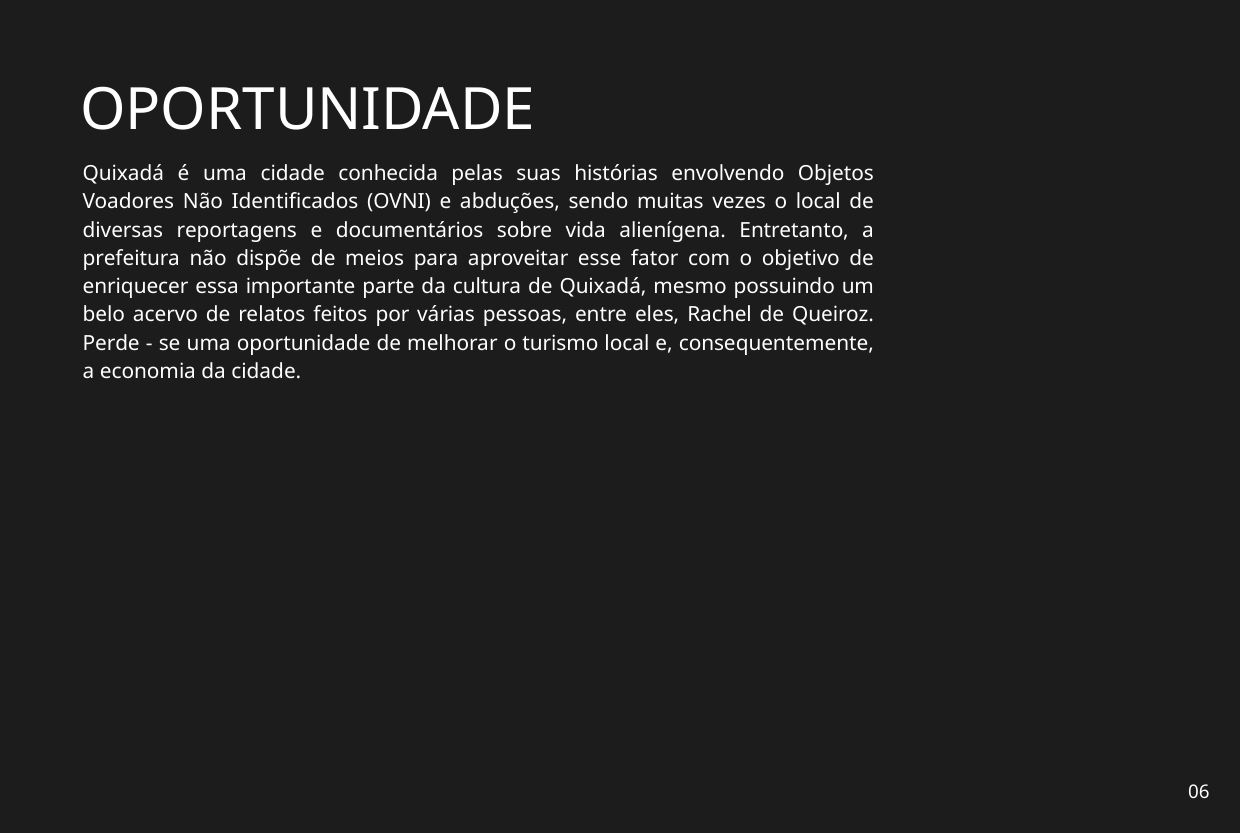

OPORTUNIDADE
# Quixadá é uma cidade conhecida pelas suas histórias envolvendo Objetos Voadores Não Identificados (OVNI) e abduções, sendo muitas vezes o local de diversas reportagens e documentários sobre vida alienígena. Entretanto, a prefeitura não dispõe de meios para aproveitar esse fator com o objetivo de enriquecer essa importante parte da cultura de Quixadá, mesmo possuindo um belo acervo de relatos feitos por várias pessoas, entre eles, Rachel de Queiroz. Perde - se uma oportunidade de melhorar o turismo local e, consequentemente, a economia da cidade.
06